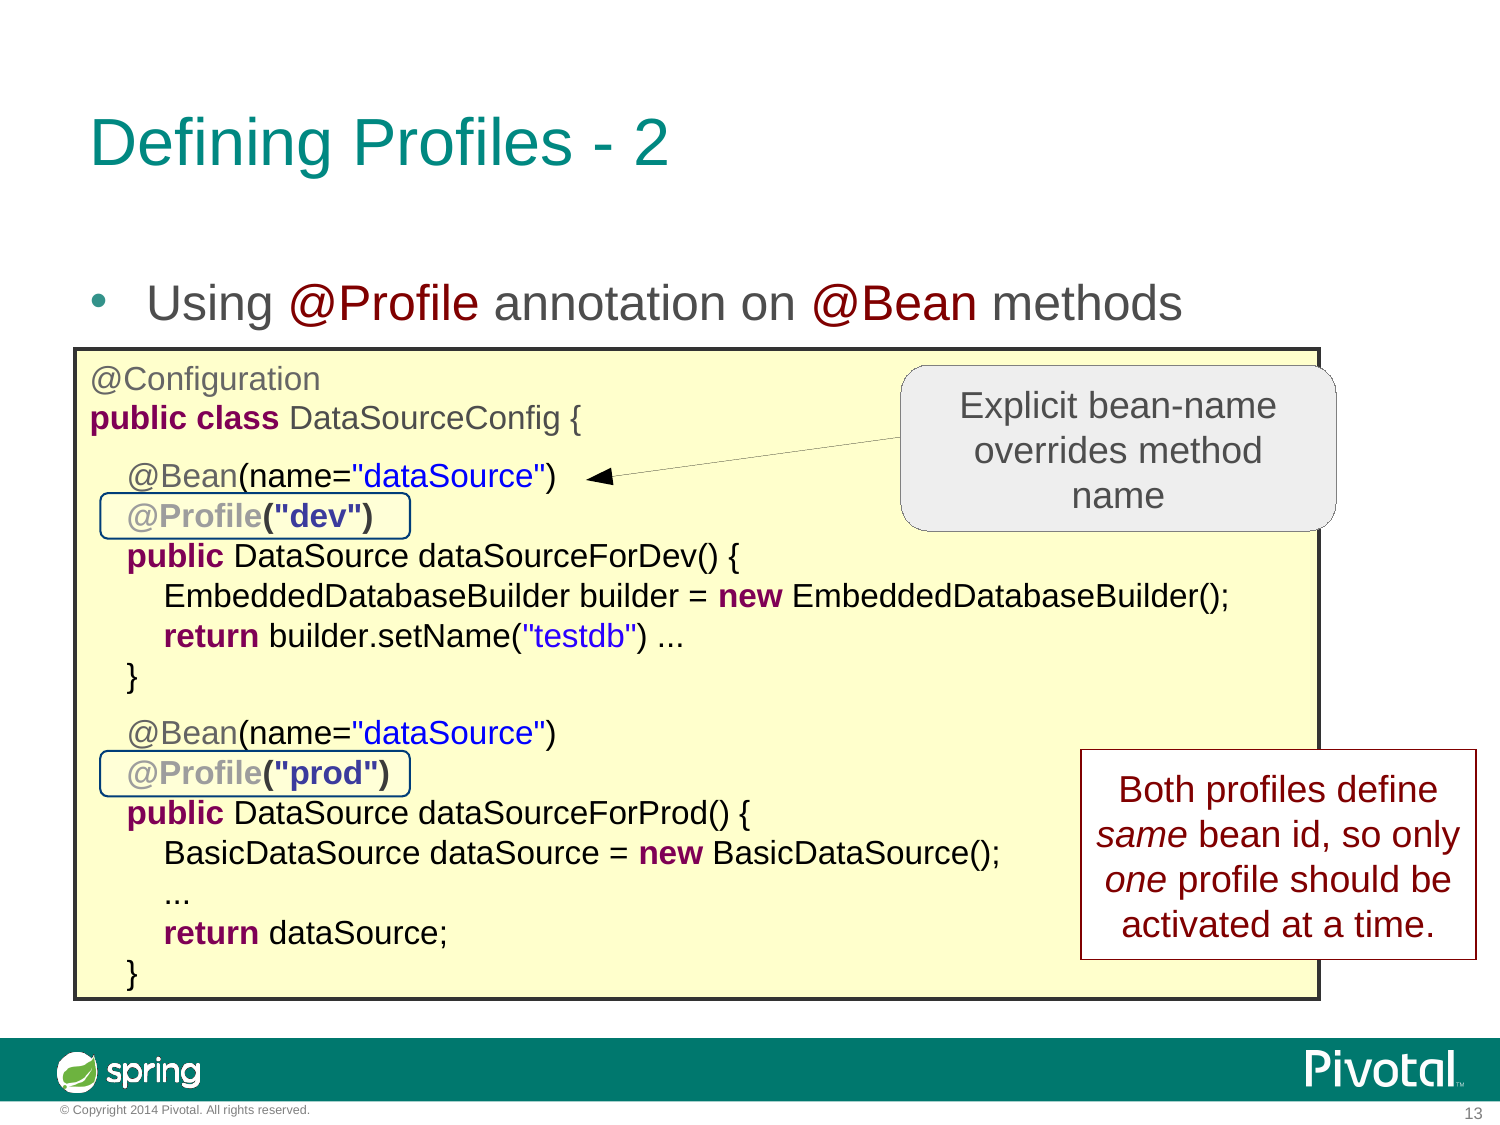

# Defining Profiles - 2
Using @Profile annotation on @Bean methods
@Configuration
public class DataSourceConfig {
 @Bean(name="dataSource")
 @Profile("dev")
 public DataSource dataSourceForDev() {
 EmbeddedDatabaseBuilder builder = new EmbeddedDatabaseBuilder();
 return builder.setName("testdb") ...
 }
 @Bean(name="dataSource")
 @Profile("prod")
 public DataSource dataSourceForProd() {
 BasicDataSource dataSource = new BasicDataSource();
 ...
 return dataSource;
 }
Explicit bean-name
overrides method name
Both profiles define same bean id, so only one profile should be activated at a time.